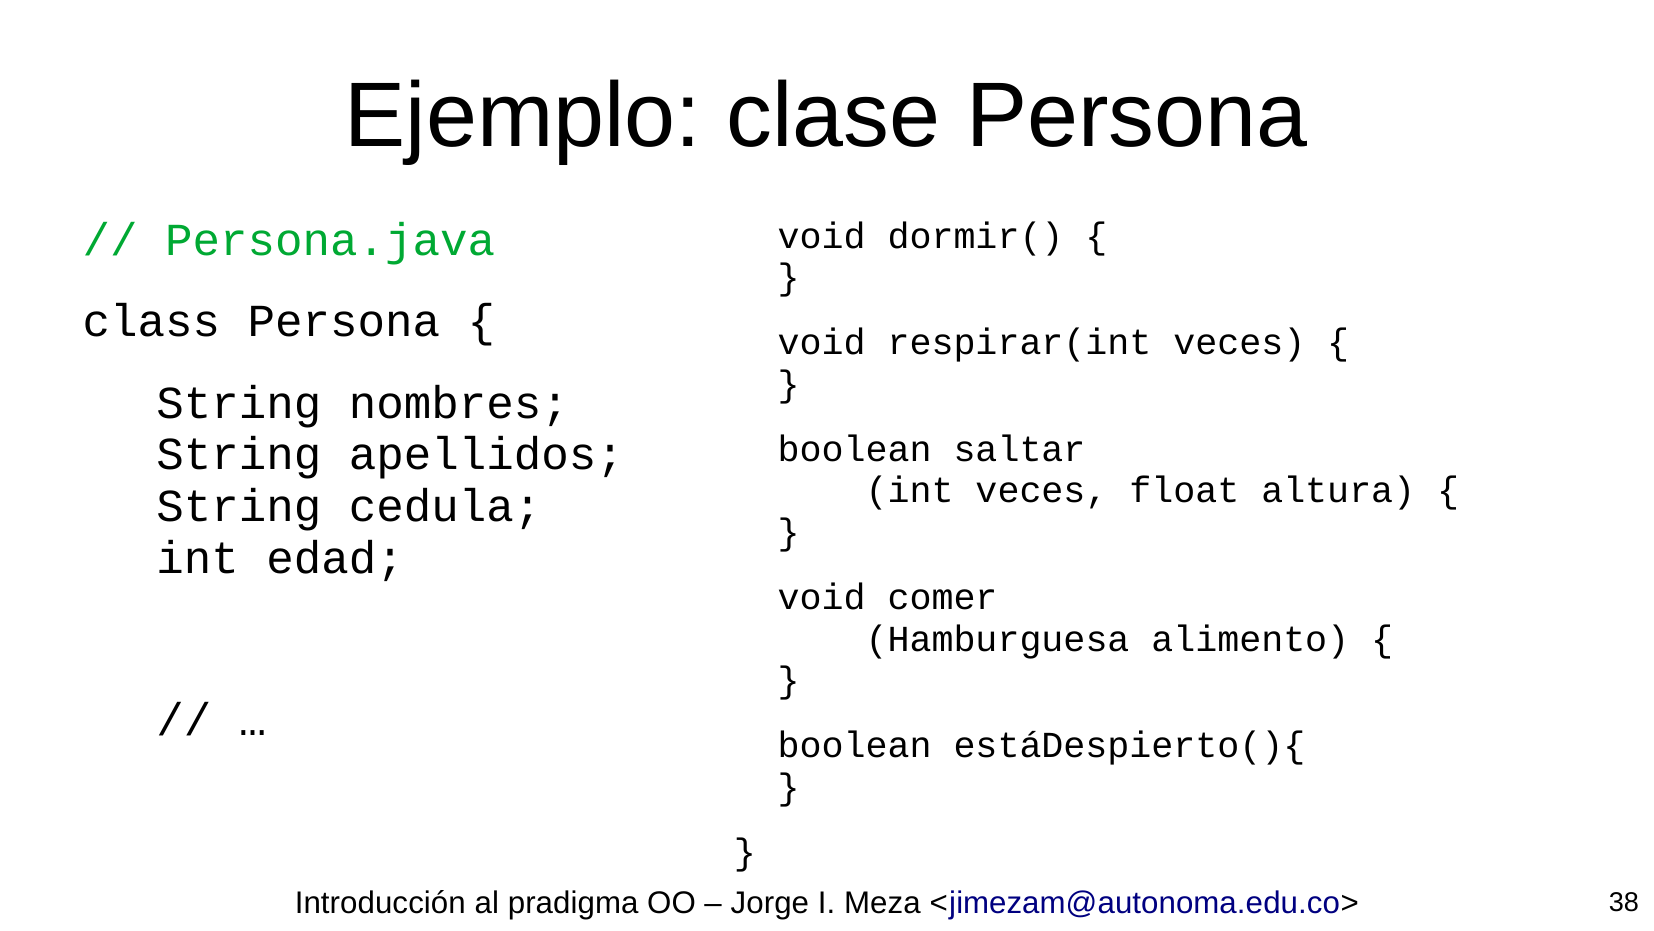

# Ejemplo: clase Persona
// Persona.java
class Persona {
	String nombres;
	String apellidos;
	String cedula;
	int edad;
	// …
 void dormir() {
 }
 void respirar(int veces) {
 }
 boolean saltar
 (int veces, float altura) {
 }
 void comer
 (Hamburguesa alimento) {
 }
 boolean estáDespierto(){
 }
}